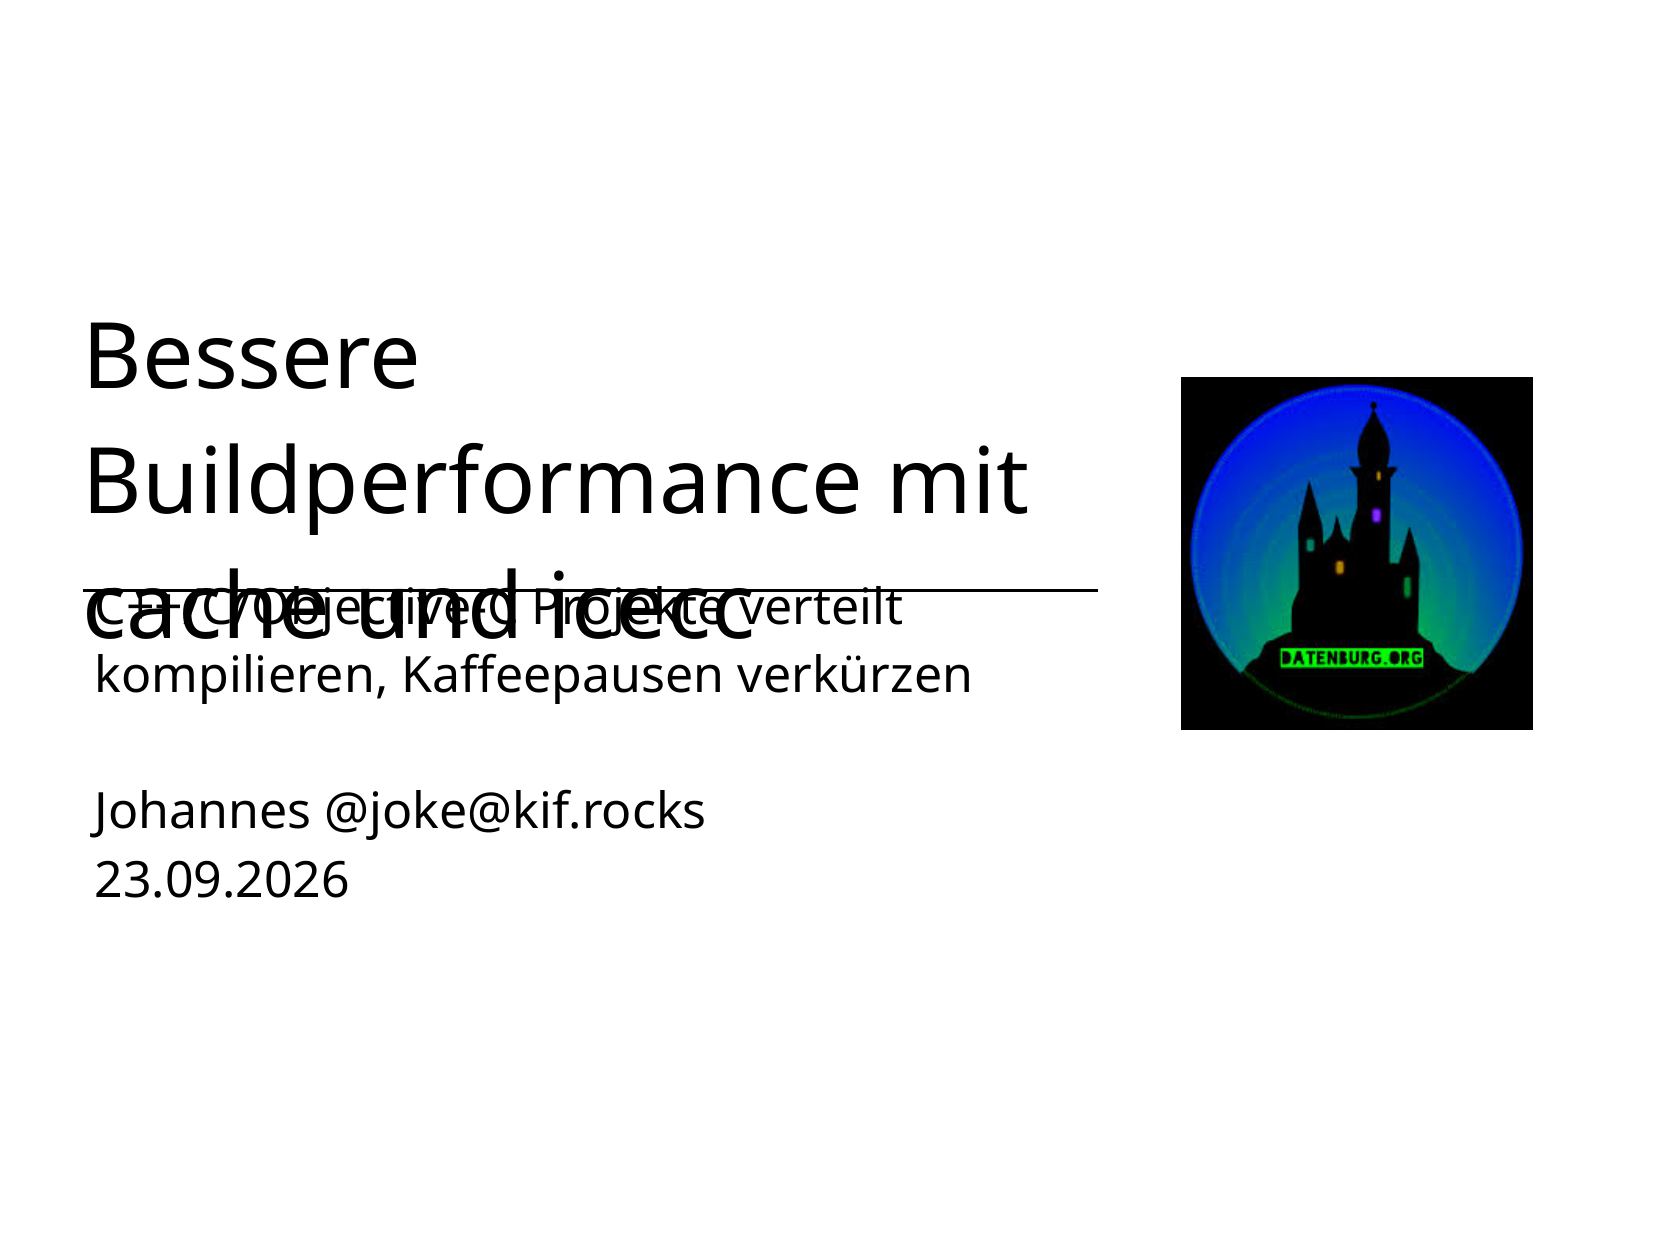

# Bessere Buildperformance mit cache und icecc
C++/C/Objective-C Projekte verteilt kompilieren, Kaffeepausen verkürzen
Johannes @joke@kif.rocks
Chrissi^
1